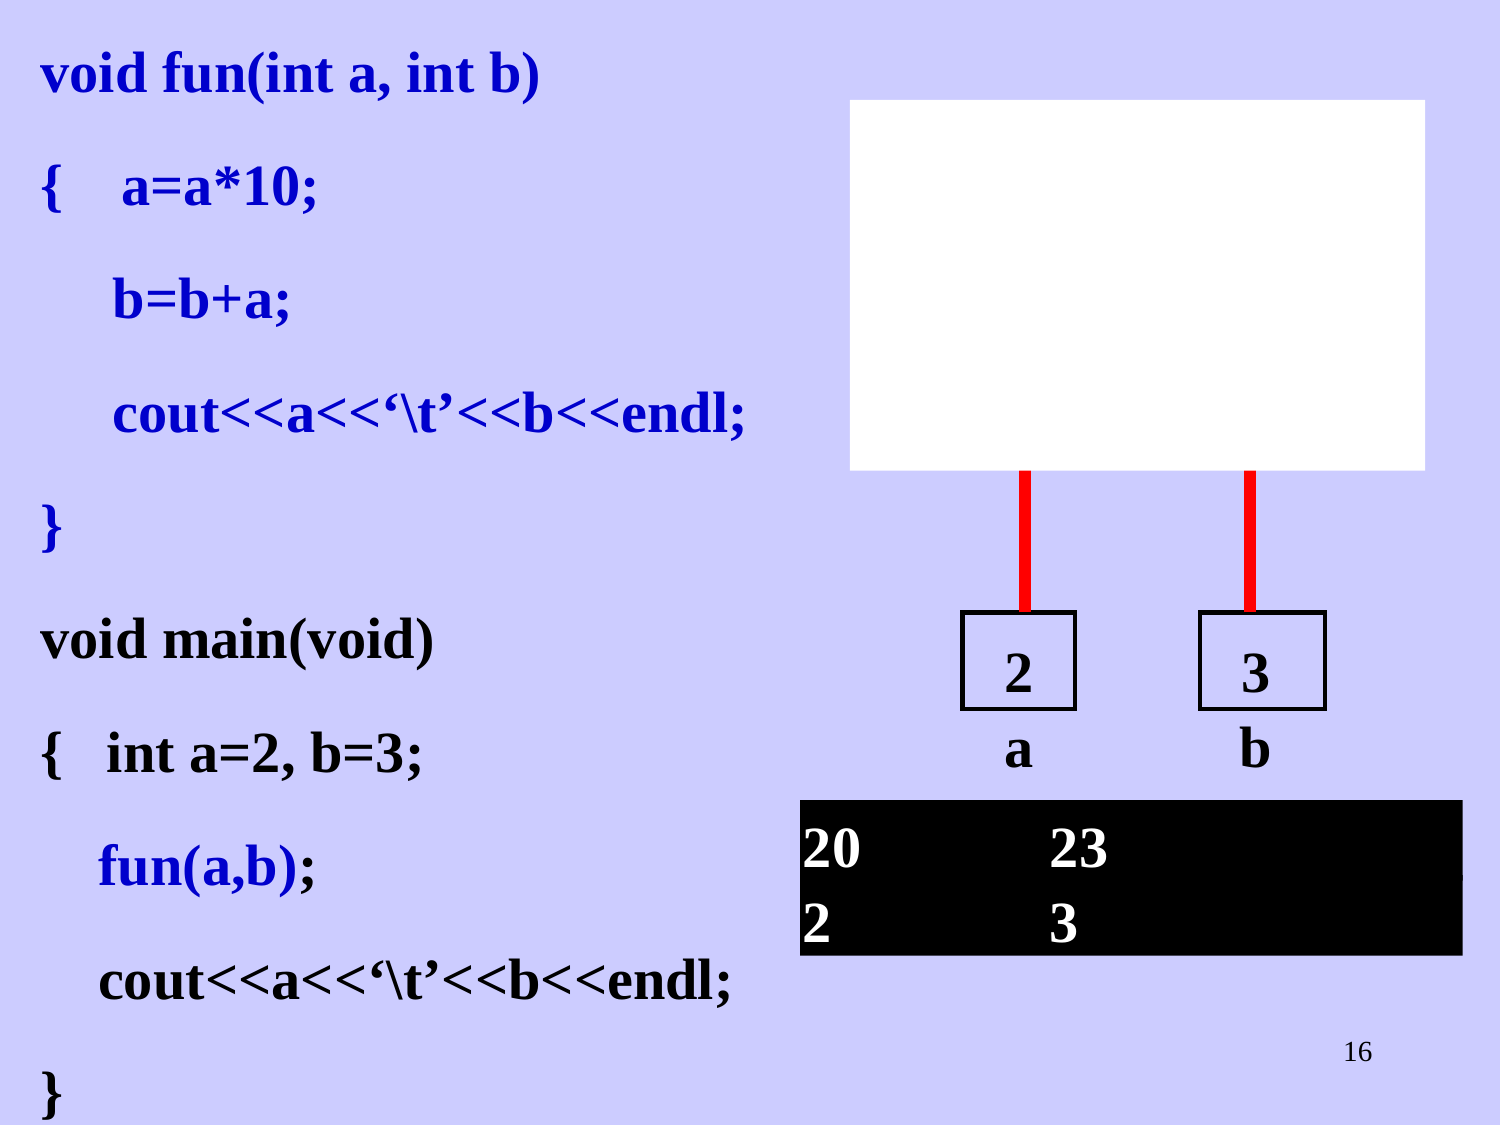

void fun(int a, int b)
{ a=a*10;
 b=b+a;
 cout<<a<<‘\t’<<b<<endl;
}
void main(void)
{ int a=2, b=3;
 fun(a,b);
 cout<<a<<‘\t’<<b<<endl;
}
a
b
20
23
2
3
2
3
a
b
20 23
2 3